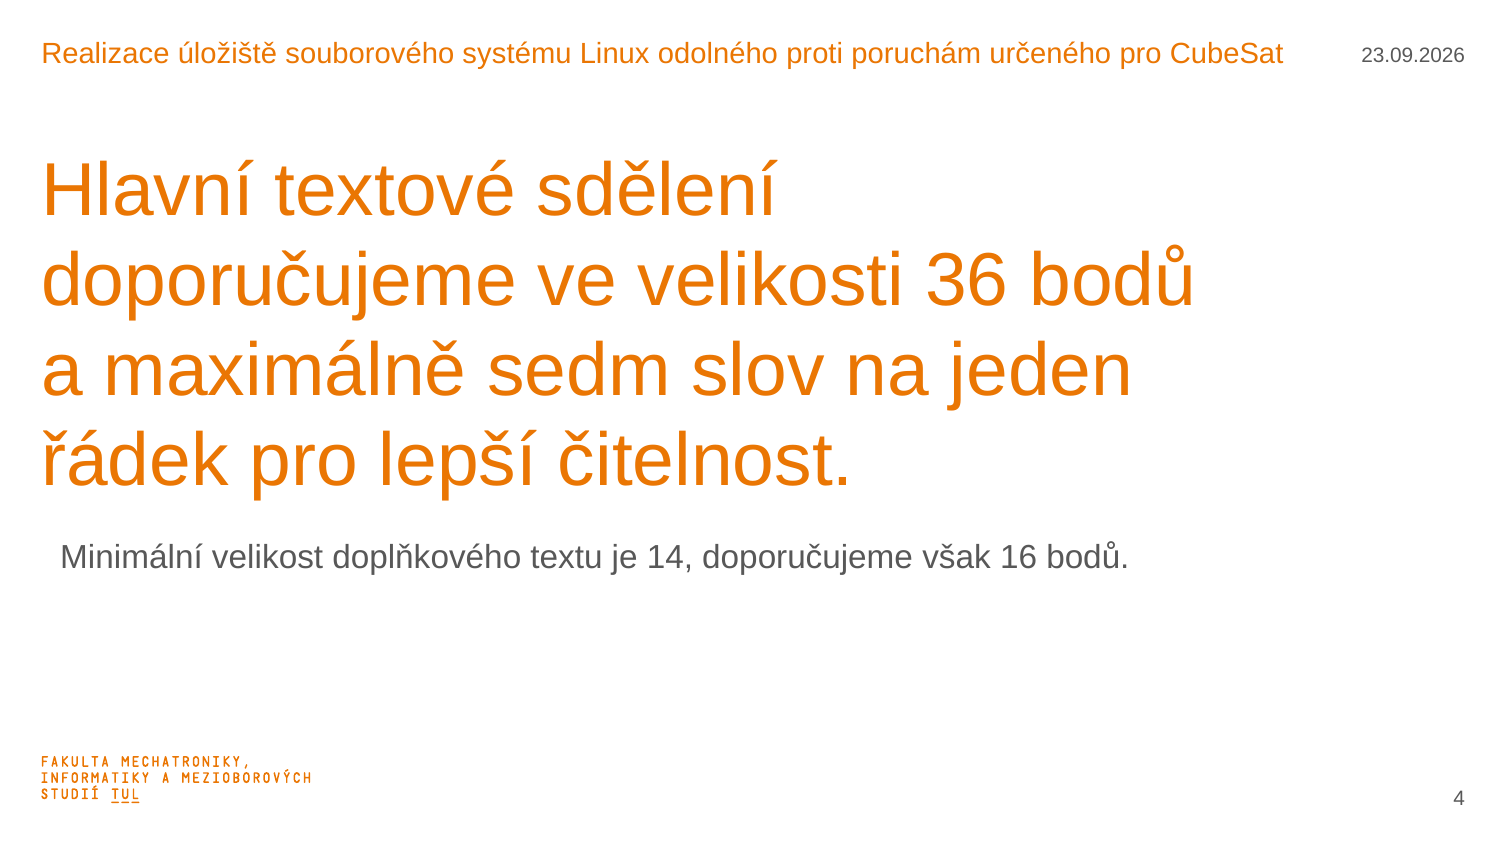

Realizace úložiště souborového systému Linux odolného proti poruchám určeného pro CubeSat
# Hlavní textové sdělení doporučujeme ve velikosti 36 bodů a maximálně sedm slov na jeden řádek pro lepší čitelnost.
Minimální velikost doplňkového textu je 14, doporučujeme však 16 bodů.